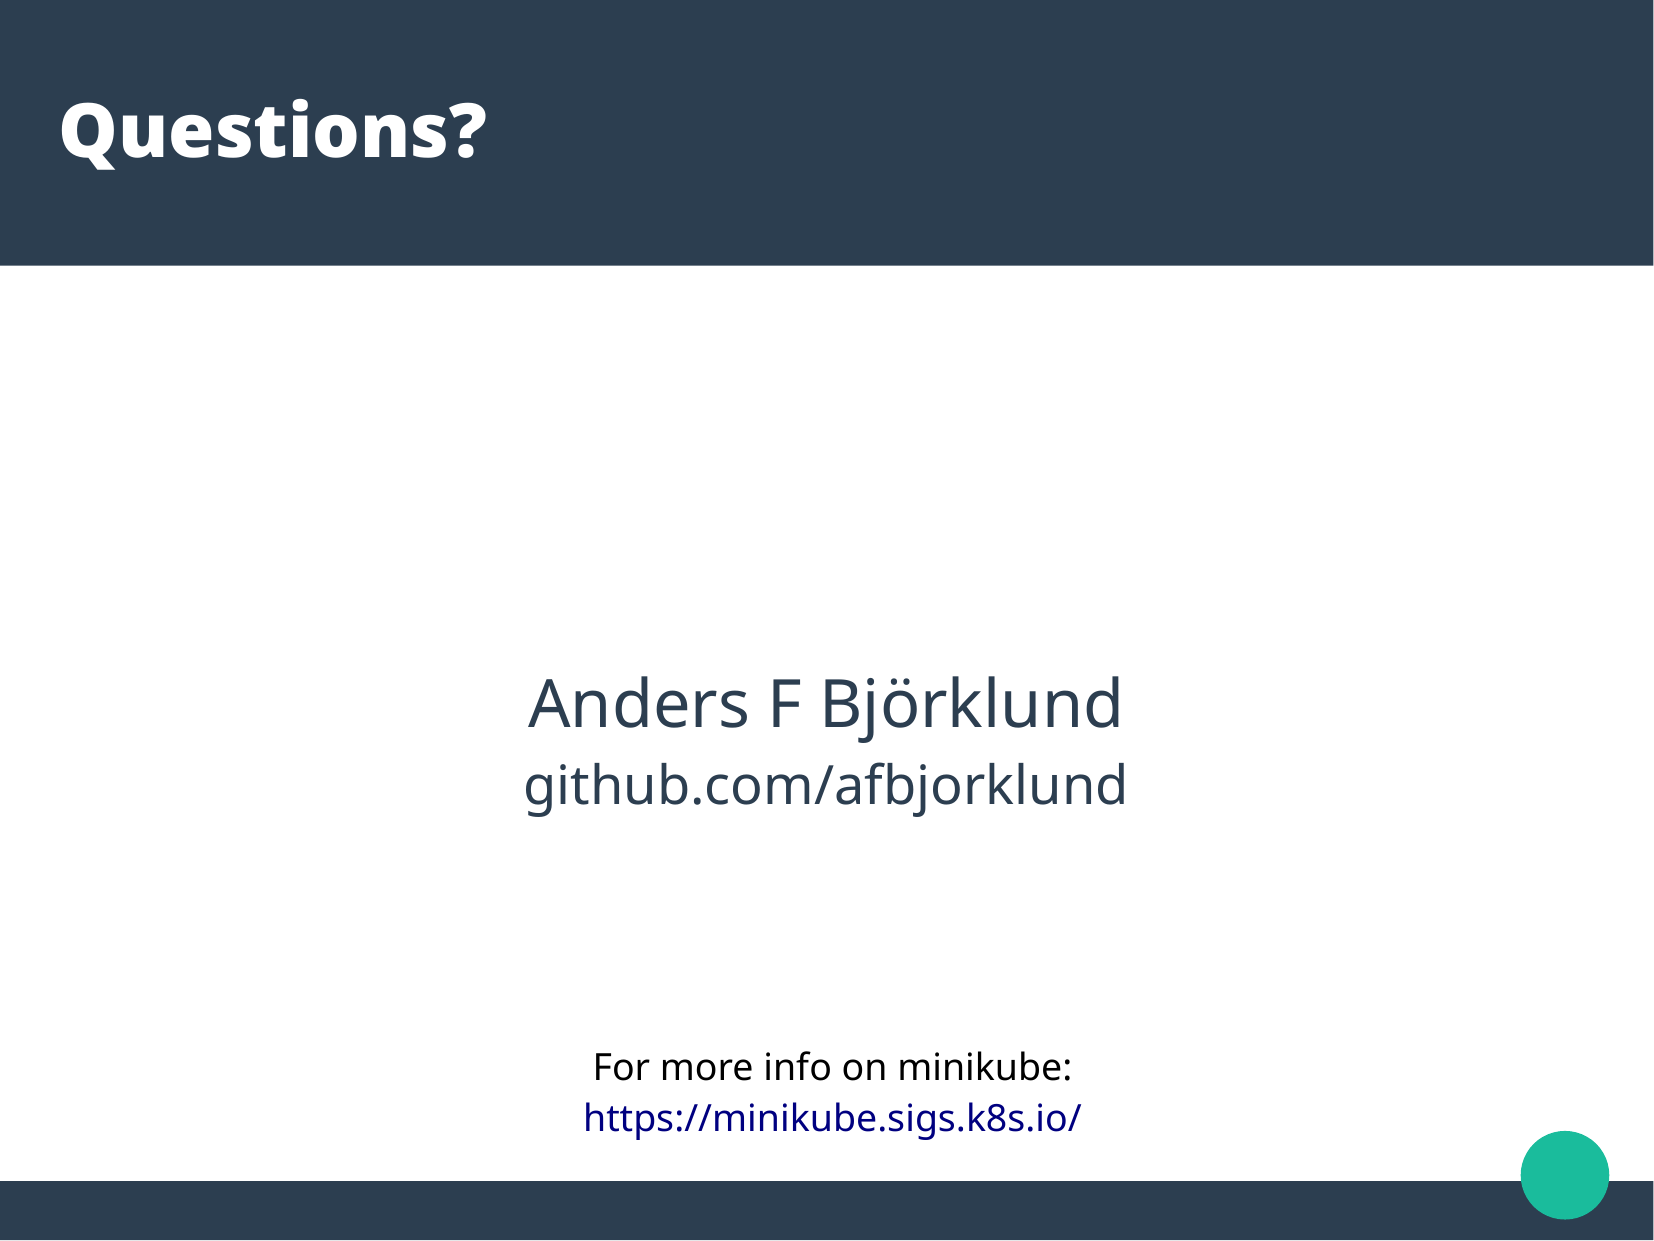

# Questions?
Anders F Björklund
github.com/afbjorklund
For more info on minikube:
https://minikube.sigs.k8s.io/